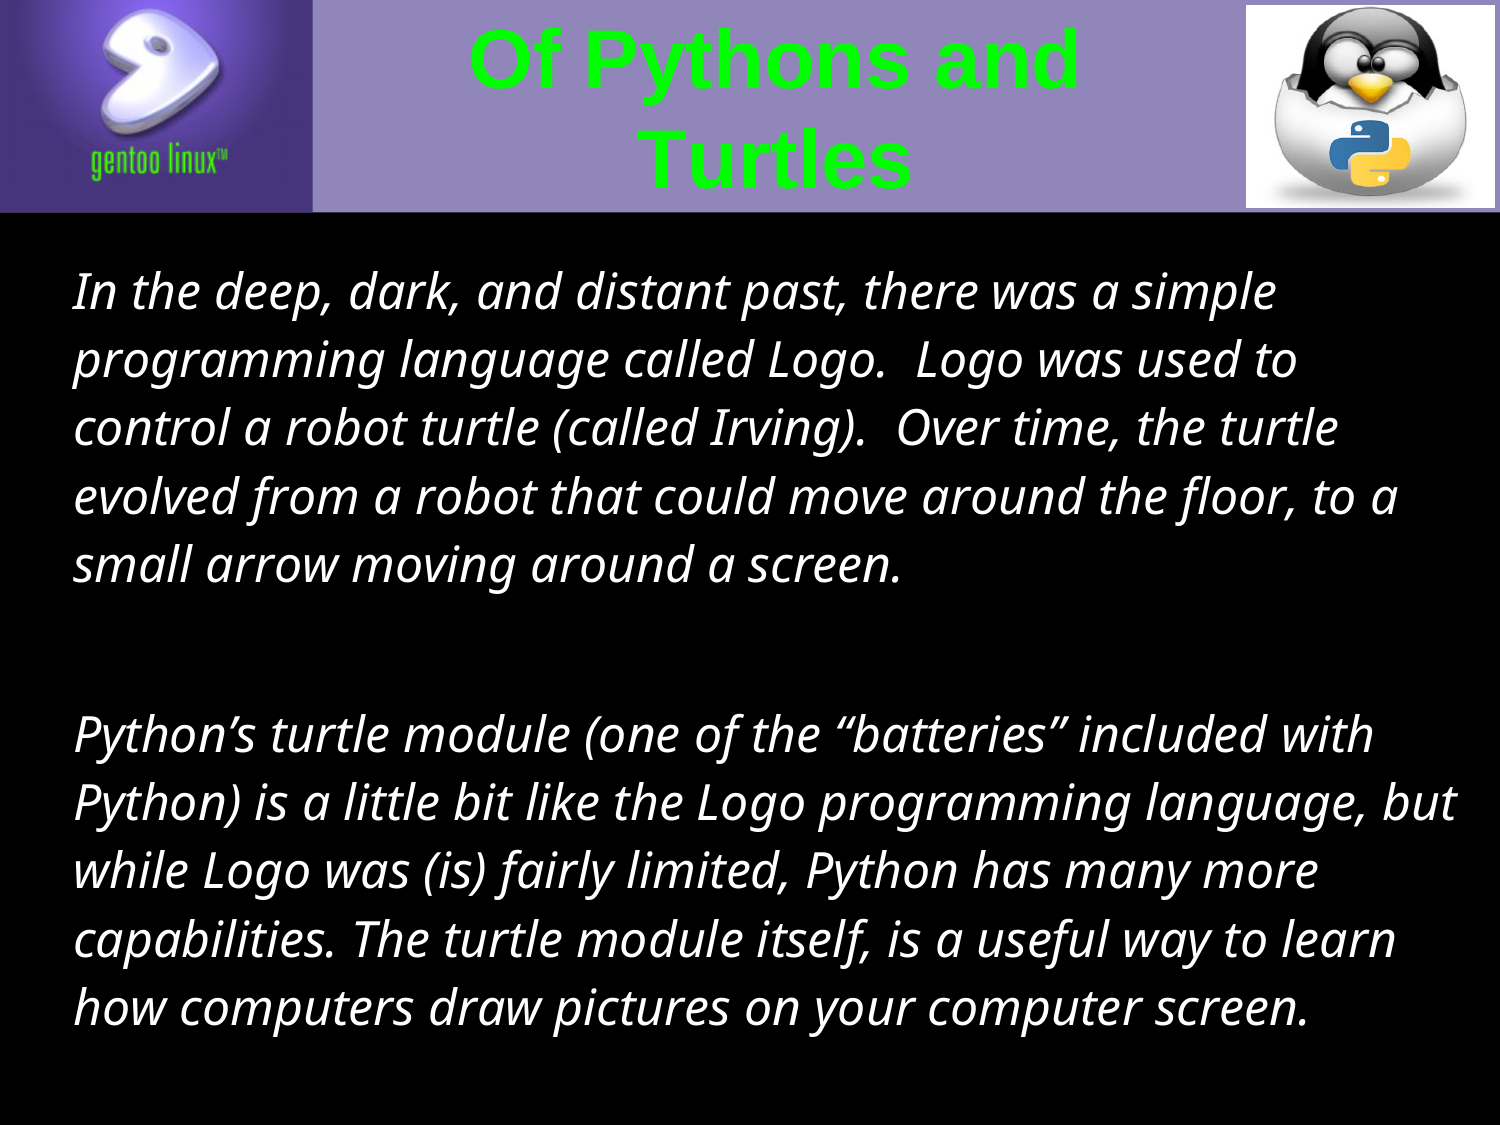

# Of Pythons and Turtles
In the deep, dark, and distant past, there was a simple programming language called Logo. Logo was used to control a robot turtle (called Irving). Over time, the turtle evolved from a robot that could move around the floor, to a small arrow moving around a screen.
Python’s turtle module (one of the “batteries” included with Python) is a little bit like the Logo programming language, but while Logo was (is) fairly limited, Python has many more capabilities. The turtle module itself, is a useful way to learn how computers draw pictures on your computer screen.